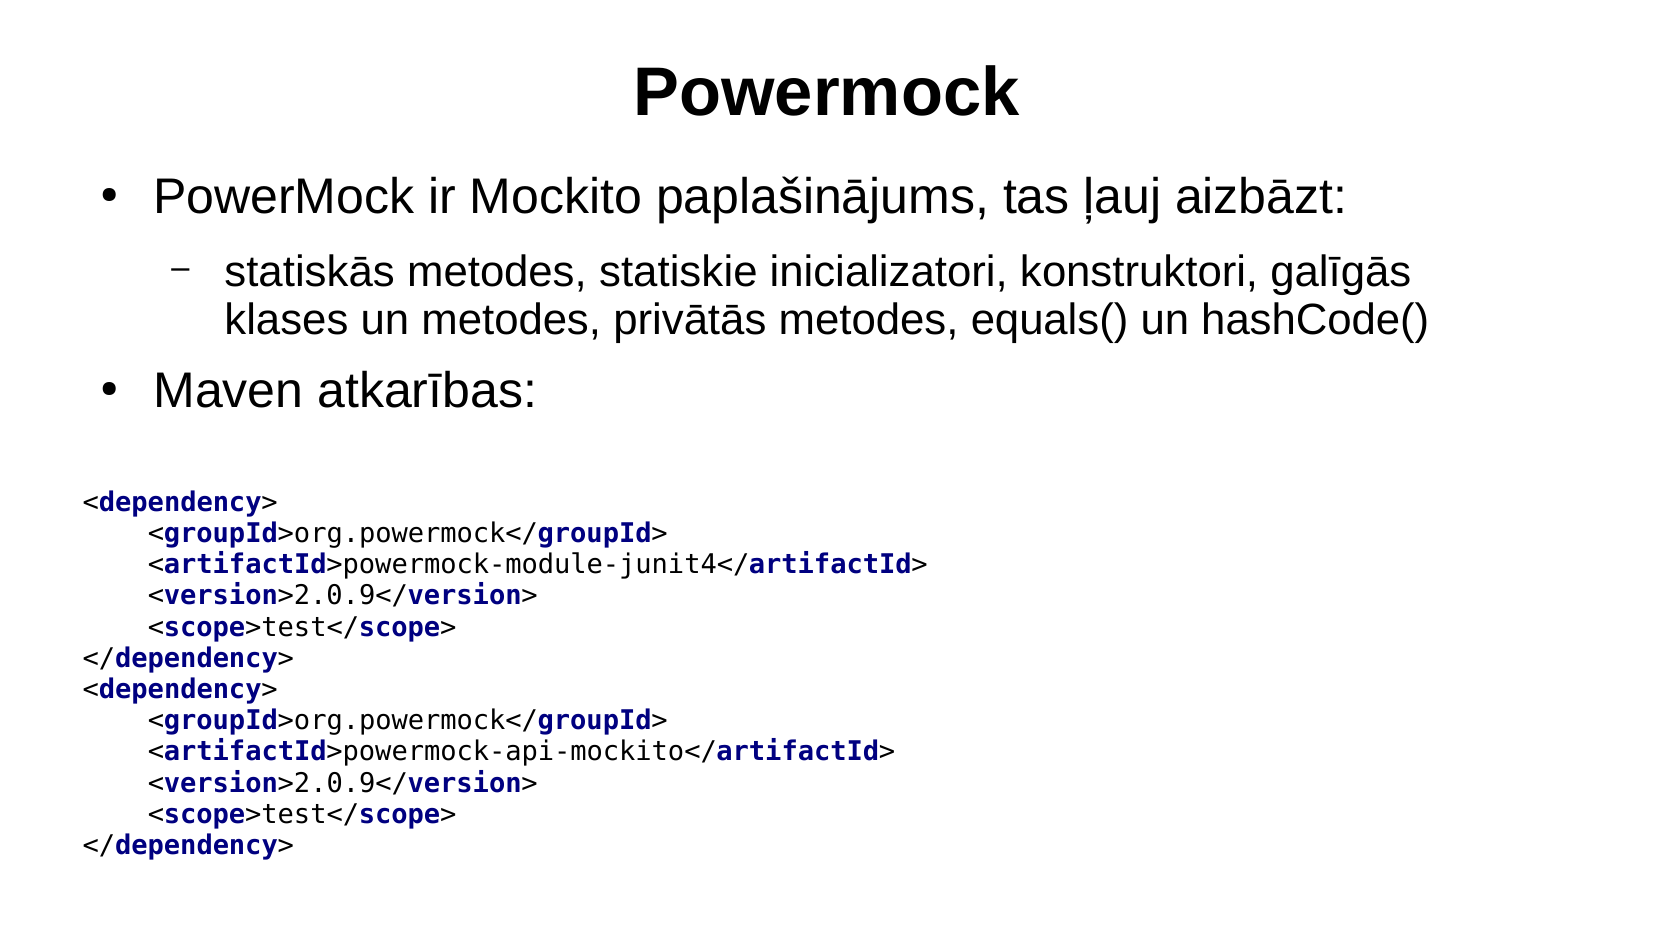

# Powermock
PowerMock ir Mockito paplašinājums, tas ļauj aizbāzt:
statiskās metodes, statiskie inicializatori, konstruktori, galīgās klases un metodes, privātās metodes, equals() un hashCode()
Maven atkarības:
<dependency>
 <groupId>org.powermock</groupId>
 <artifactId>powermock-module-junit4</artifactId>
 <version>2.0.9</version>
 <scope>test</scope>
</dependency>
<dependency>
 <groupId>org.powermock</groupId>
 <artifactId>powermock-api-mockito</artifactId>
 <version>2.0.9</version>
 <scope>test</scope>
</dependency>